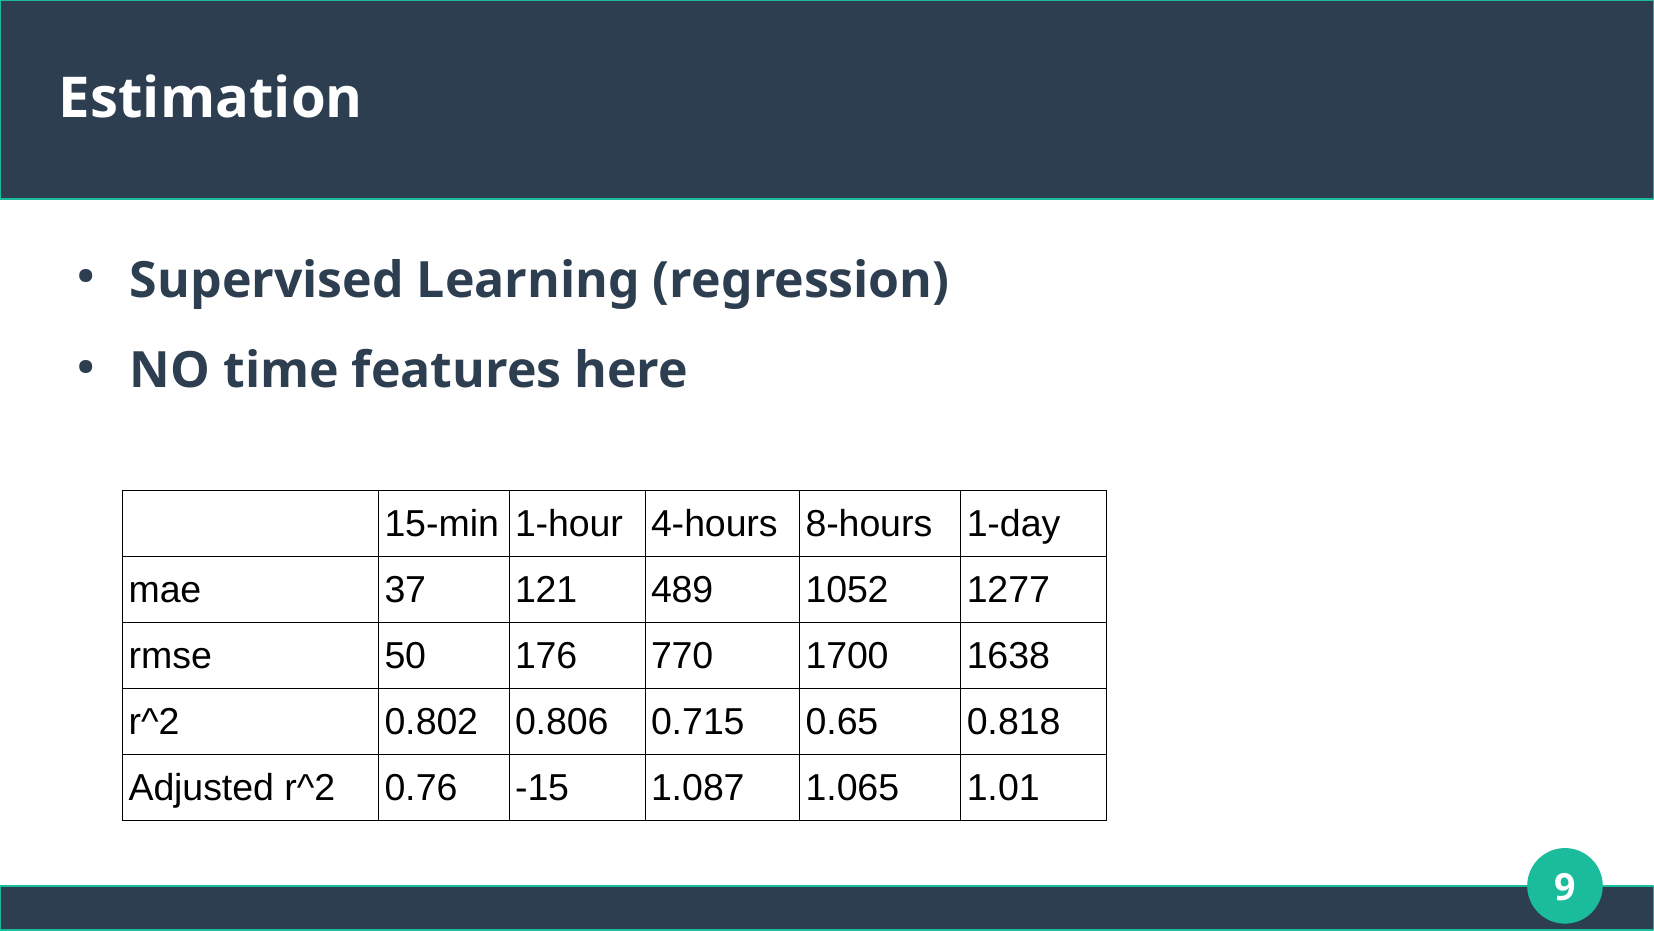

# Estimation
Supervised Learning (regression)
NO time features here
| | 15-min | 1-hour | 4-hours | 8-hours | 1-day |
| --- | --- | --- | --- | --- | --- |
| mae | 37 | 121 | 489 | 1052 | 1277 |
| rmse | 50 | 176 | 770 | 1700 | 1638 |
| r^2 | 0.802 | 0.806 | 0.715 | 0.65 | 0.818 |
| Adjusted r^2 | 0.76 | -15 | 1.087 | 1.065 | 1.01 |
9